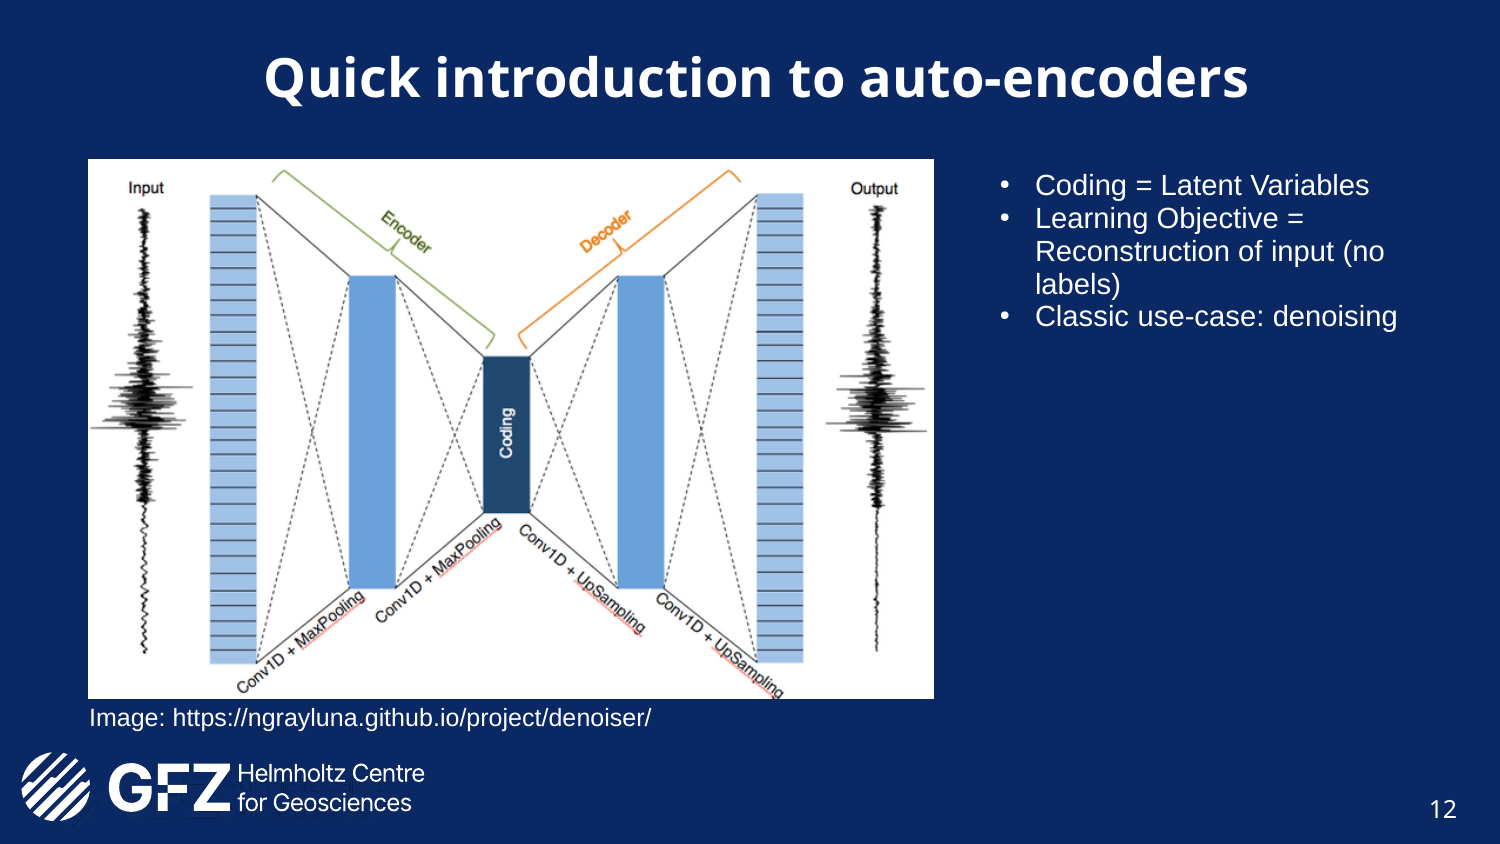

# Quick introduction to auto-encoders
Coding = Latent Variables
Learning Objective = Reconstruction of input (no labels)
Classic use-case: denoising
Image: https://ngrayluna.github.io/project/denoiser/